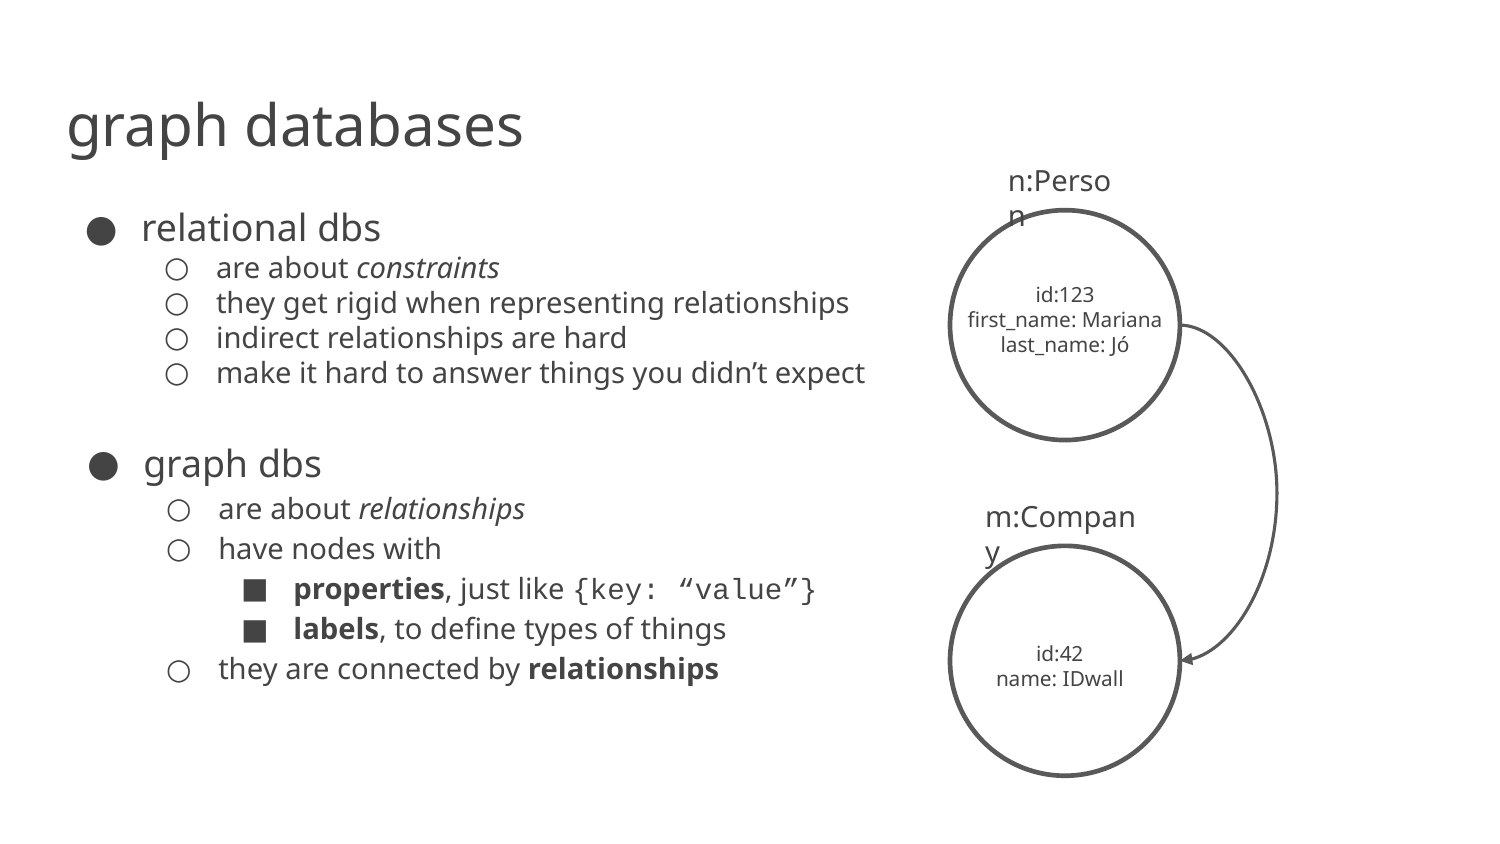

# graph databases
n:Person
relational dbs
are about constraints
they get rigid when representing relationships
indirect relationships are hard
make it hard to answer things you didn’t expect
id:123
first_name: Mariana
last_name: Jó
graph dbs
are about relationships
have nodes with
properties, just like {key: “value”}
labels, to define types of things
they are connected by relationships
m:Company
id:42
name: IDwall